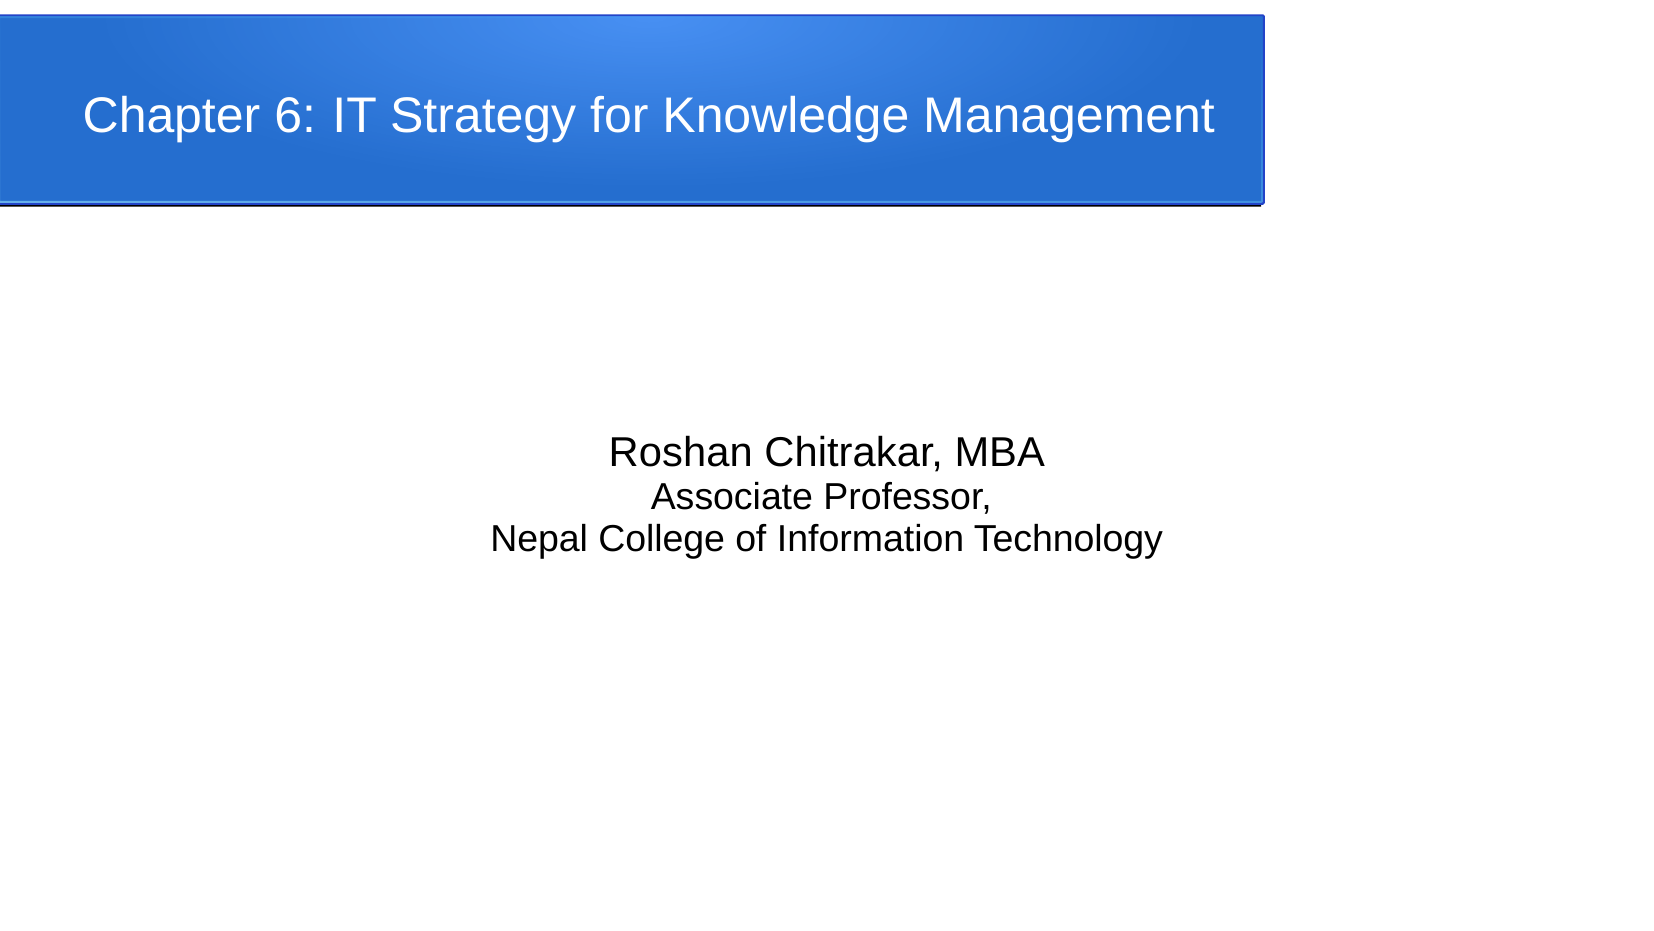

# Chapter 6: IT Strategy for Knowledge Management
Roshan Chitrakar, MBA
Associate Professor,
Nepal College of Information Technology